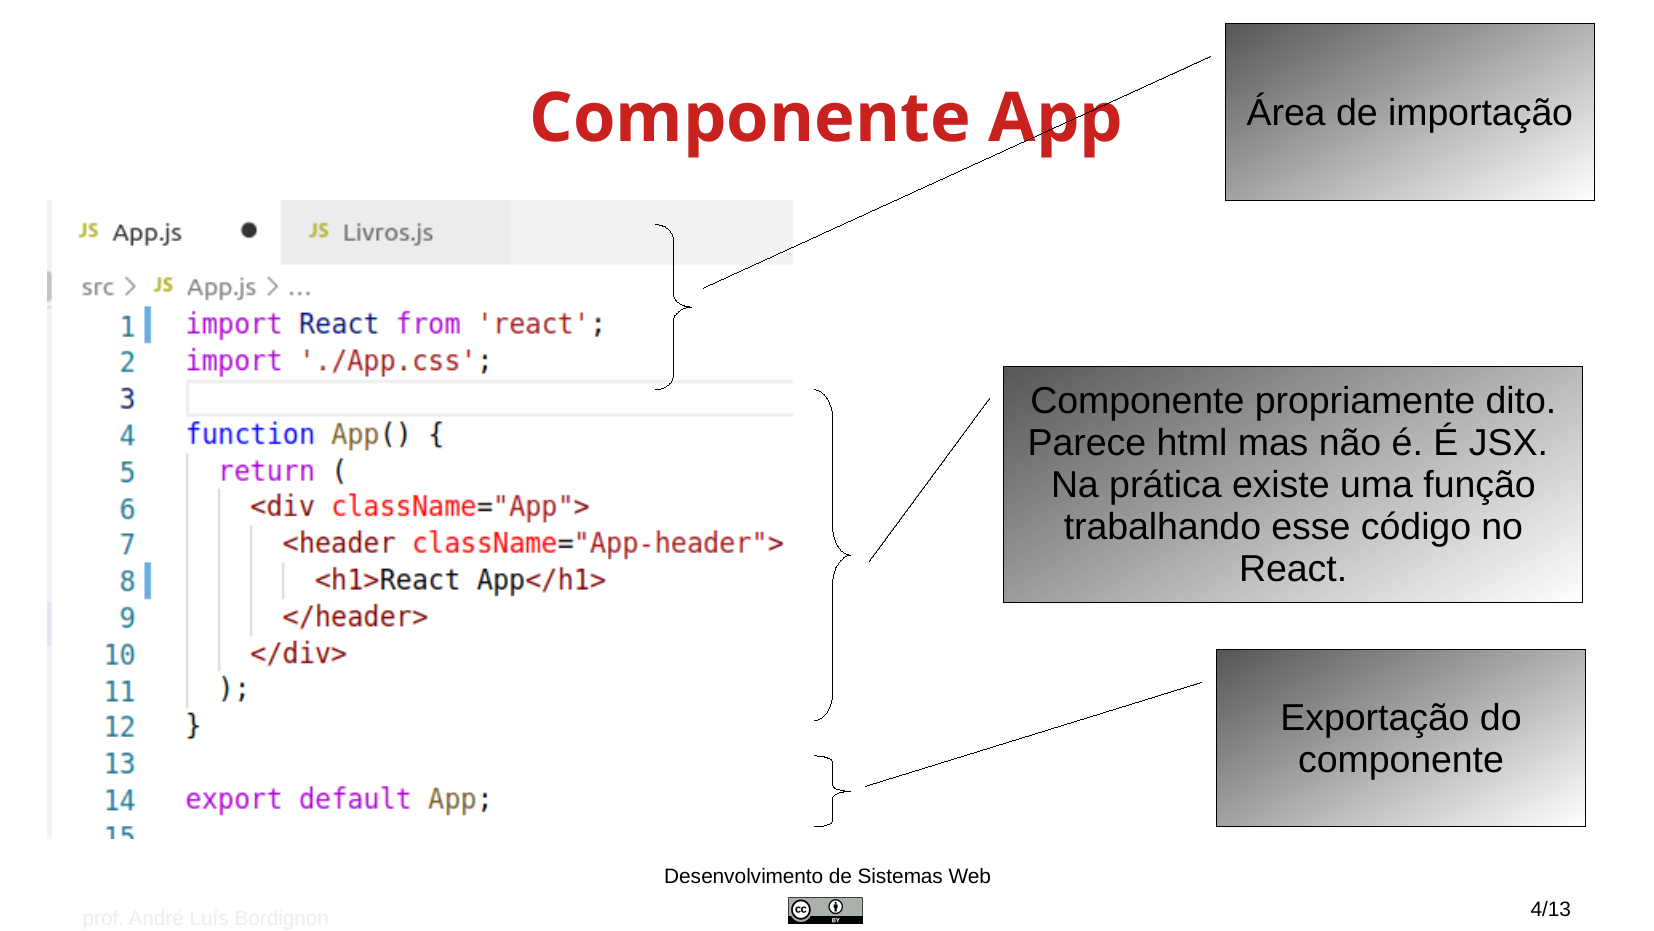

Área de importação
# Componente App
Componente propriamente dito. Parece html mas não é. É JSX.
Na prática existe uma função trabalhando esse código no React.
Exportação do componente
4
prof. André Luís Bordignon